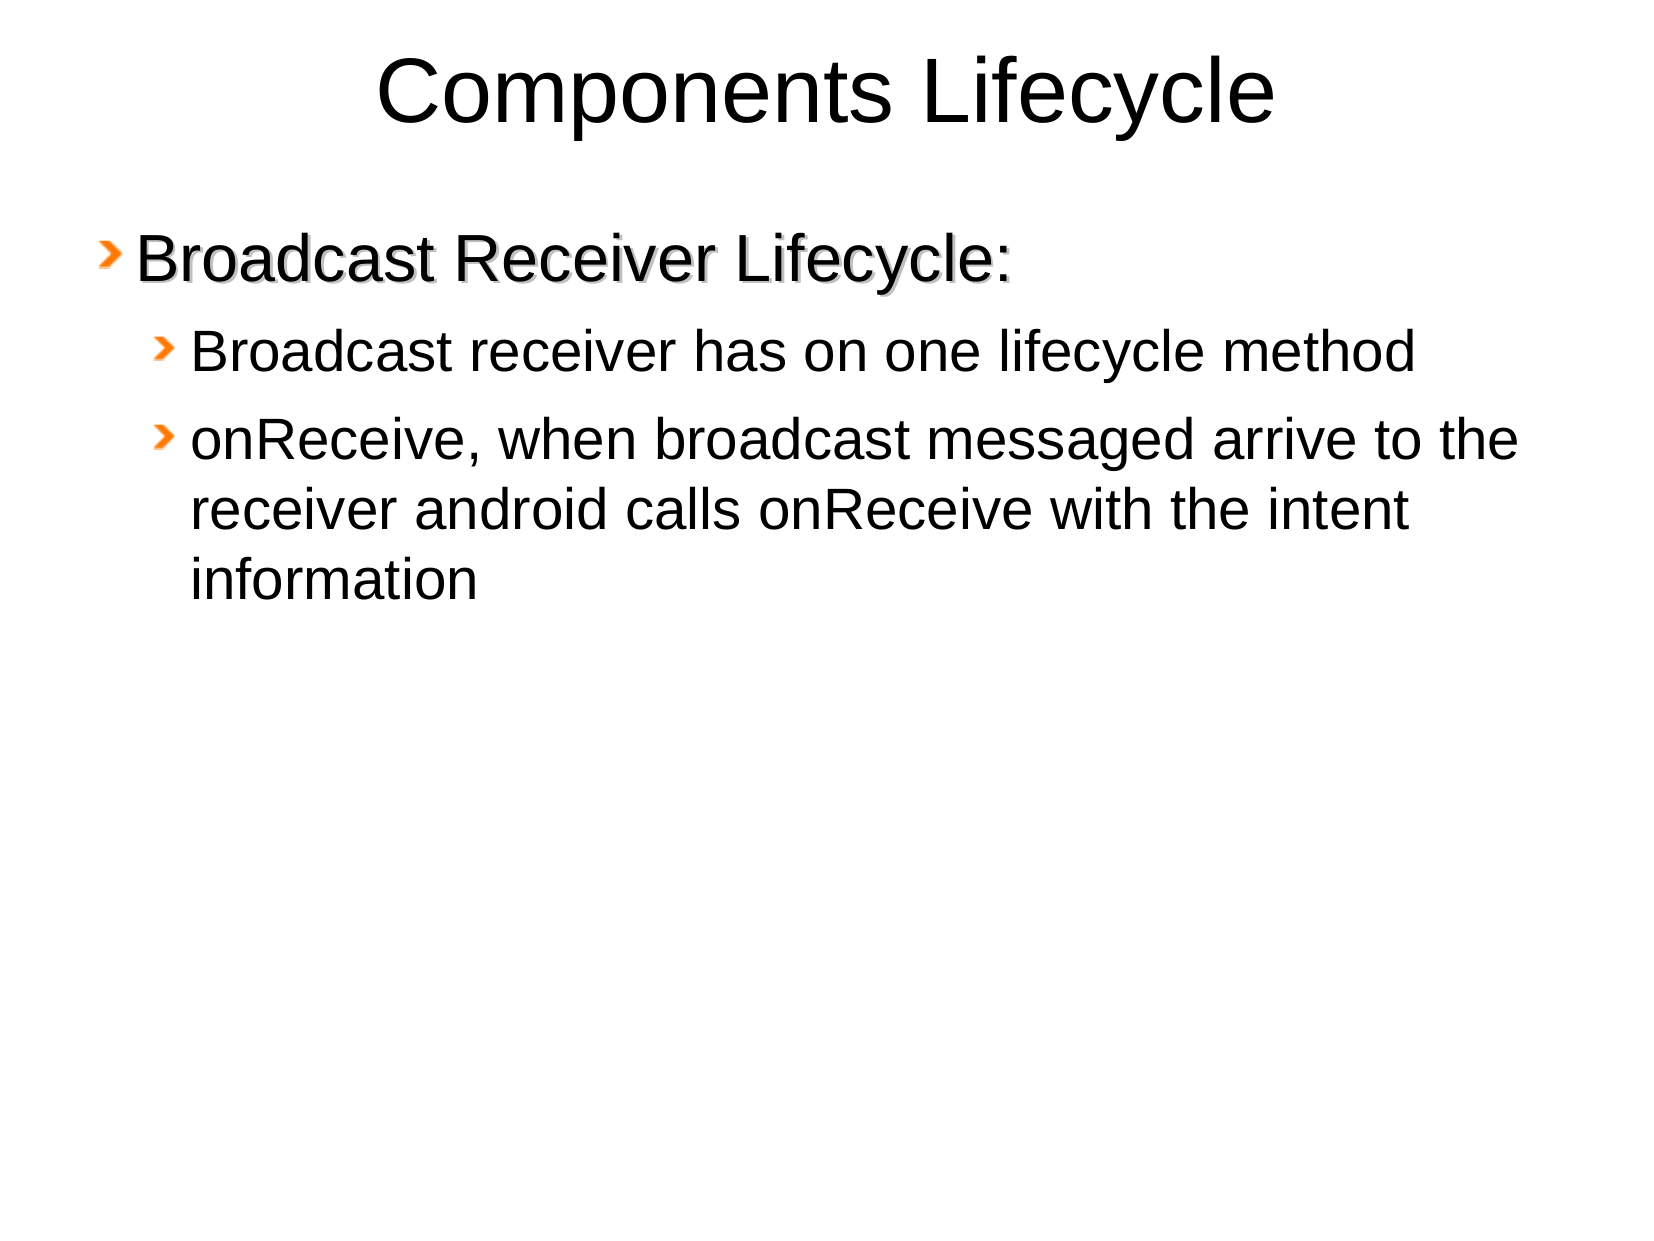

# Components Lifecycle
Broadcast Receiver Lifecycle:
Broadcast receiver has on one lifecycle method
onReceive, when broadcast messaged arrive to the receiver android calls onReceive with the intent information